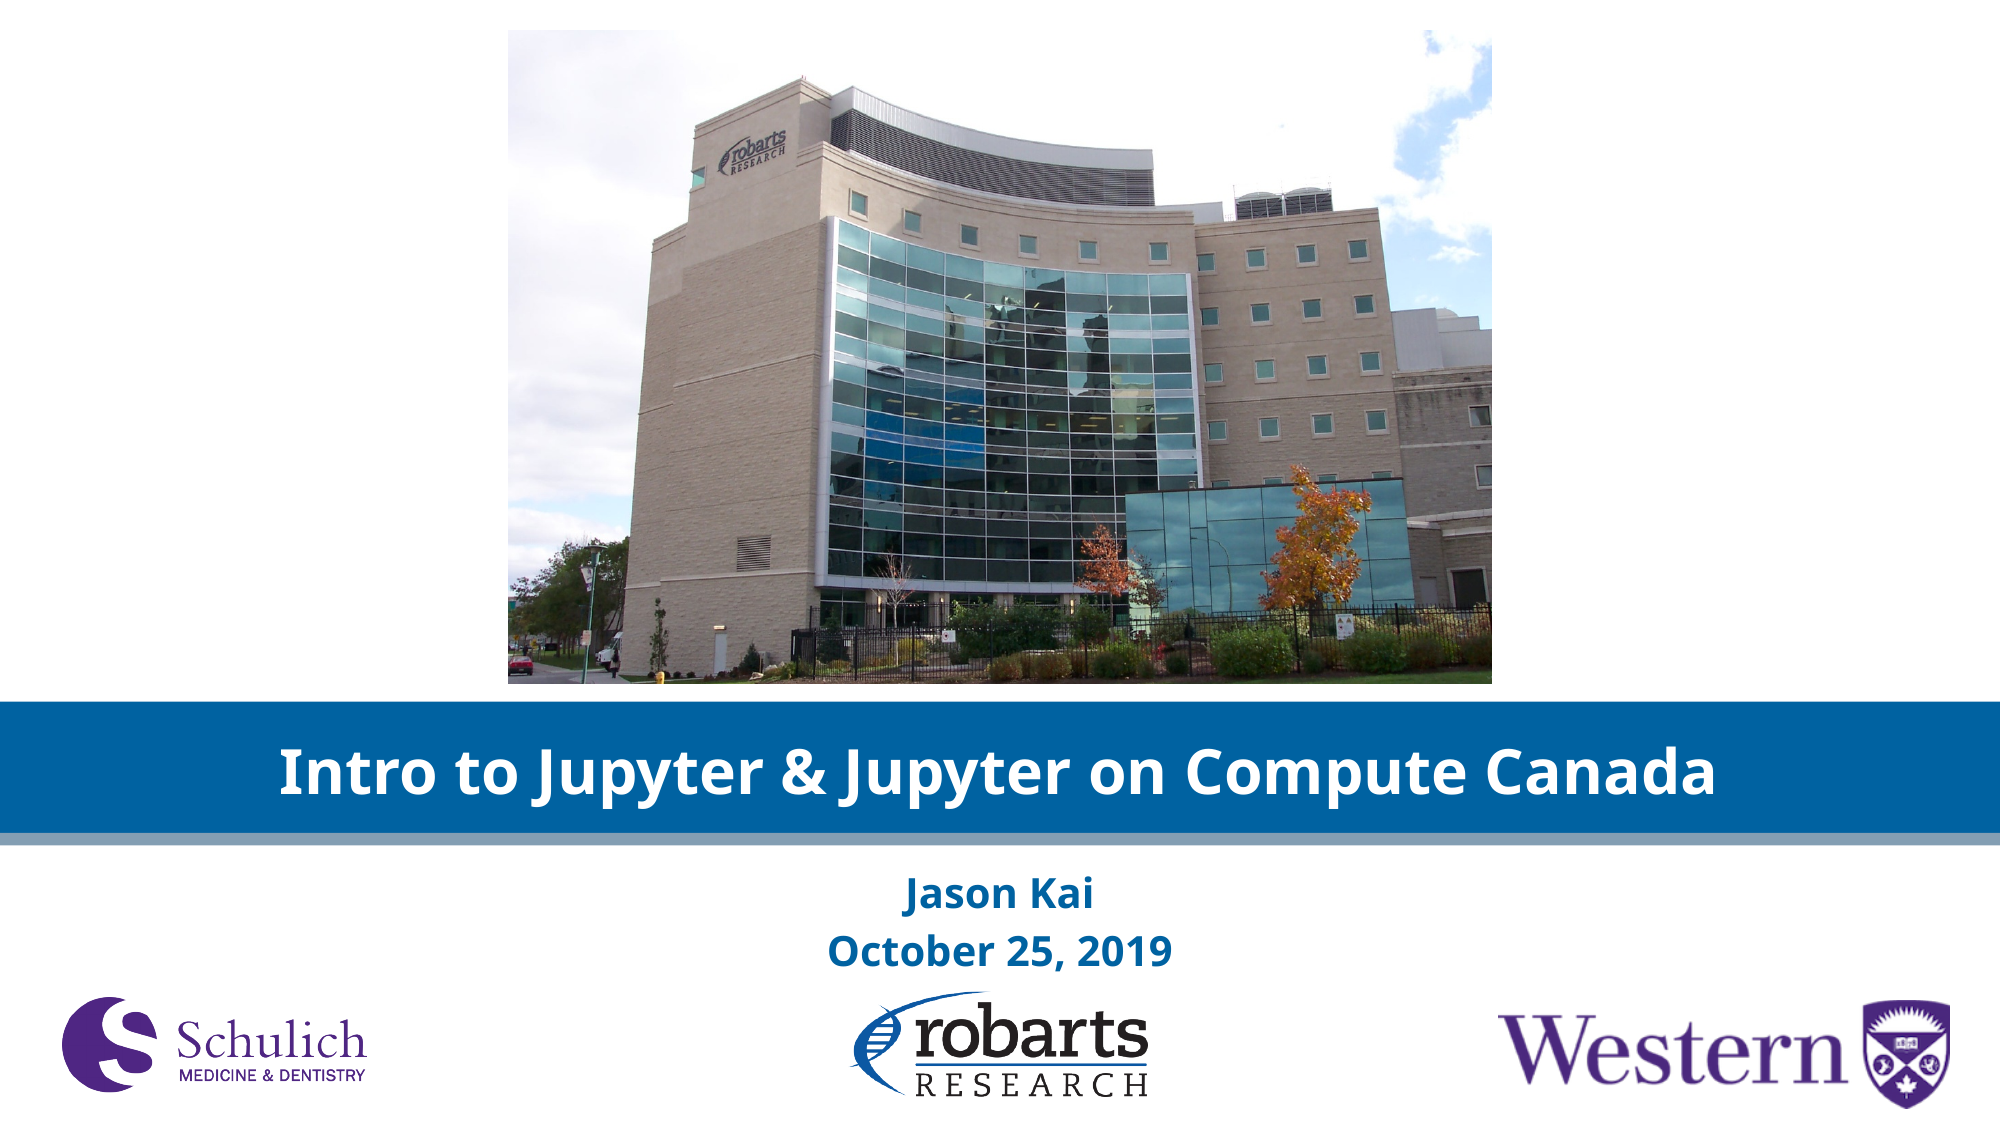

# Intro to Jupyter & Jupyter on Compute Canada
Jason Kai
October 25, 2019